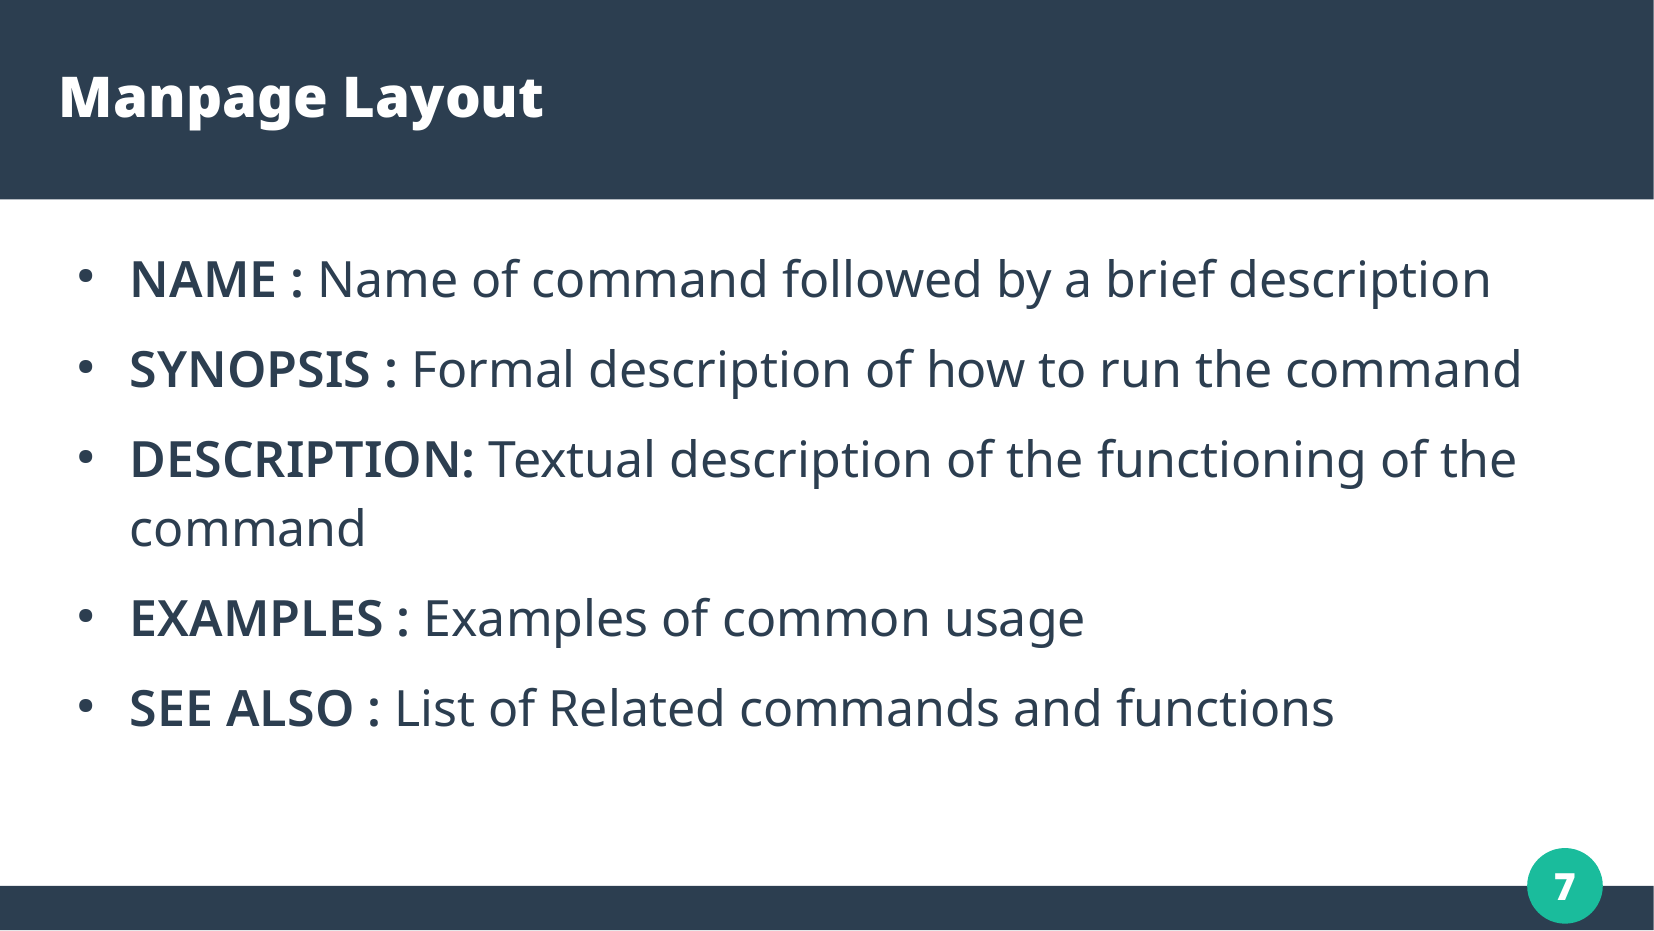

# Manpage Layout
NAME : Name of command followed by a brief description
SYNOPSIS : Formal description of how to run the command
DESCRIPTION: Textual description of the functioning of the command
EXAMPLES : Examples of common usage
SEE ALSO : List of Related commands and functions